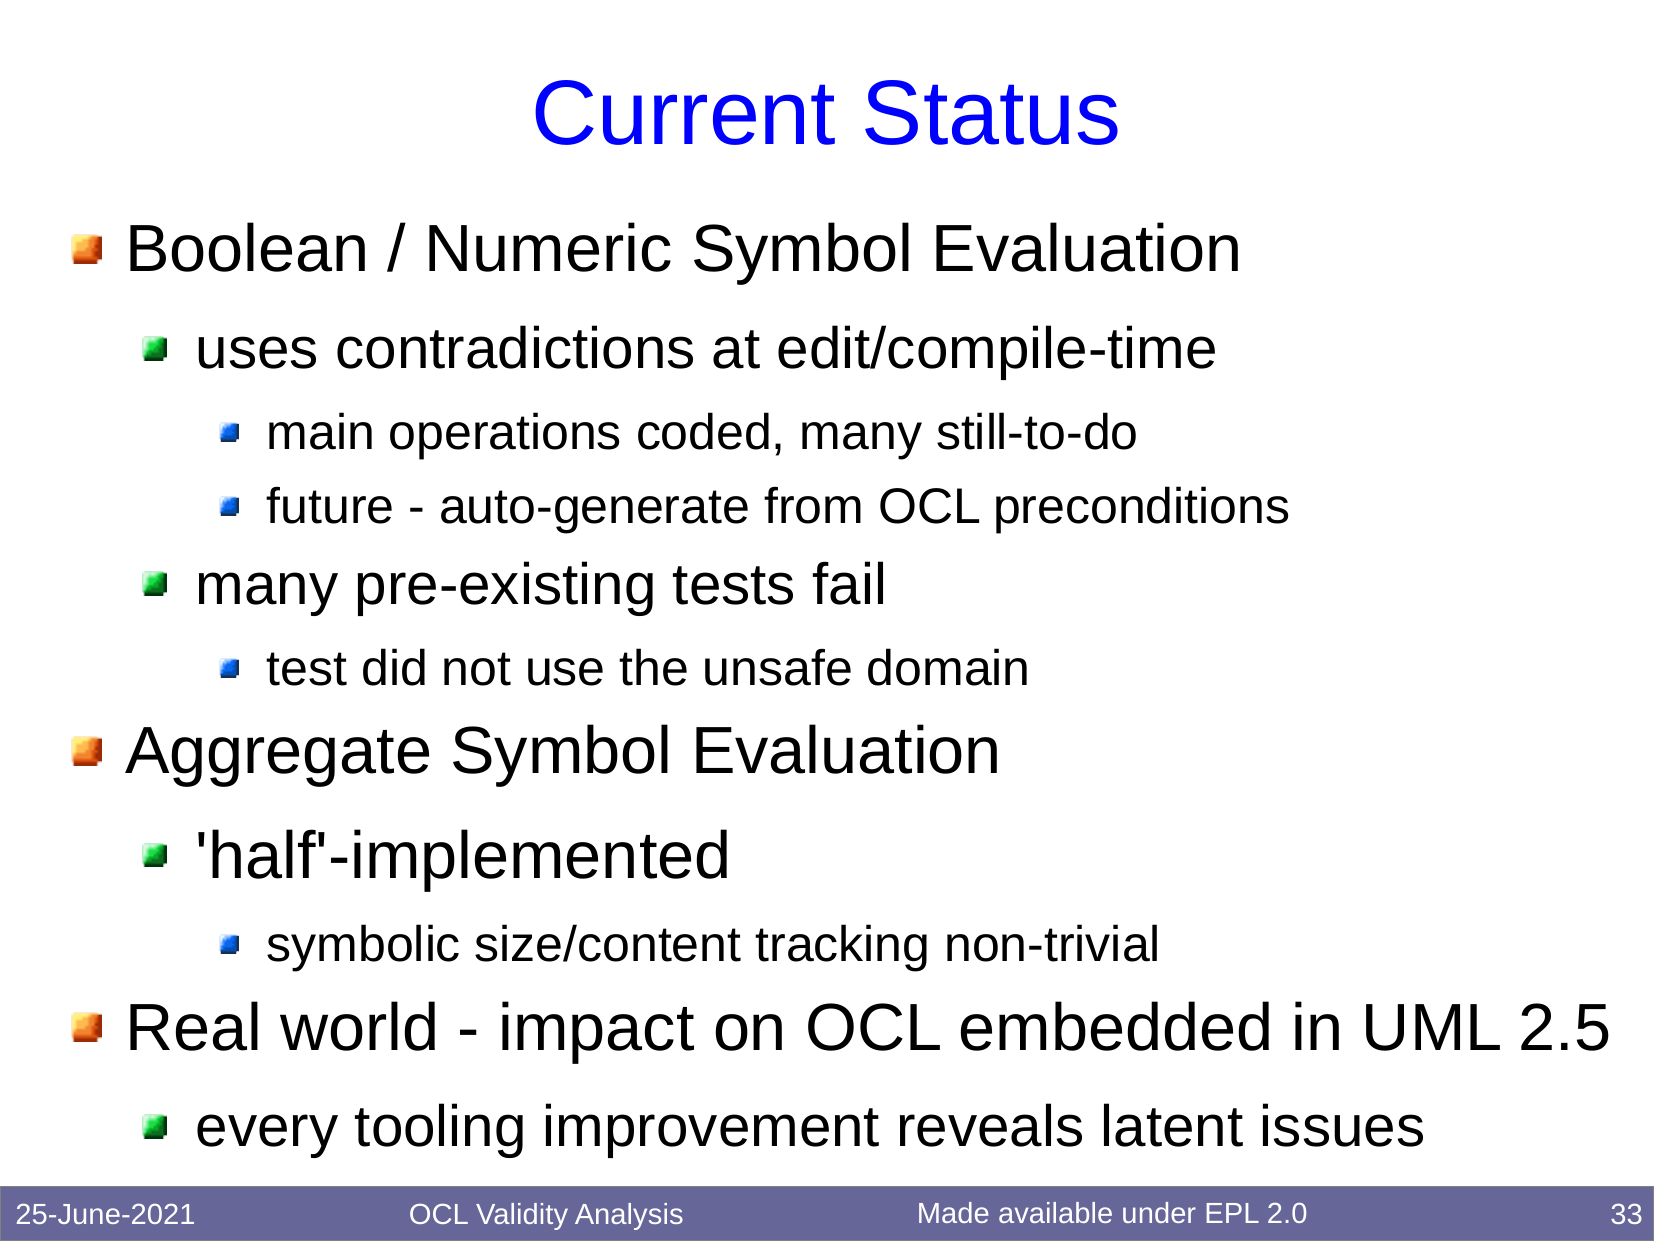

# Current Status
Boolean / Numeric Symbol Evaluation
uses contradictions at edit/compile-time
main operations coded, many still-to-do
future - auto-generate from OCL preconditions
many pre-existing tests fail
test did not use the unsafe domain
Aggregate Symbol Evaluation
'half'-implemented
symbolic size/content tracking non-trivial
Real world - impact on OCL embedded in UML 2.5
every tooling improvement reveals latent issues
25-June-2021
OCL Validity Analysis
33